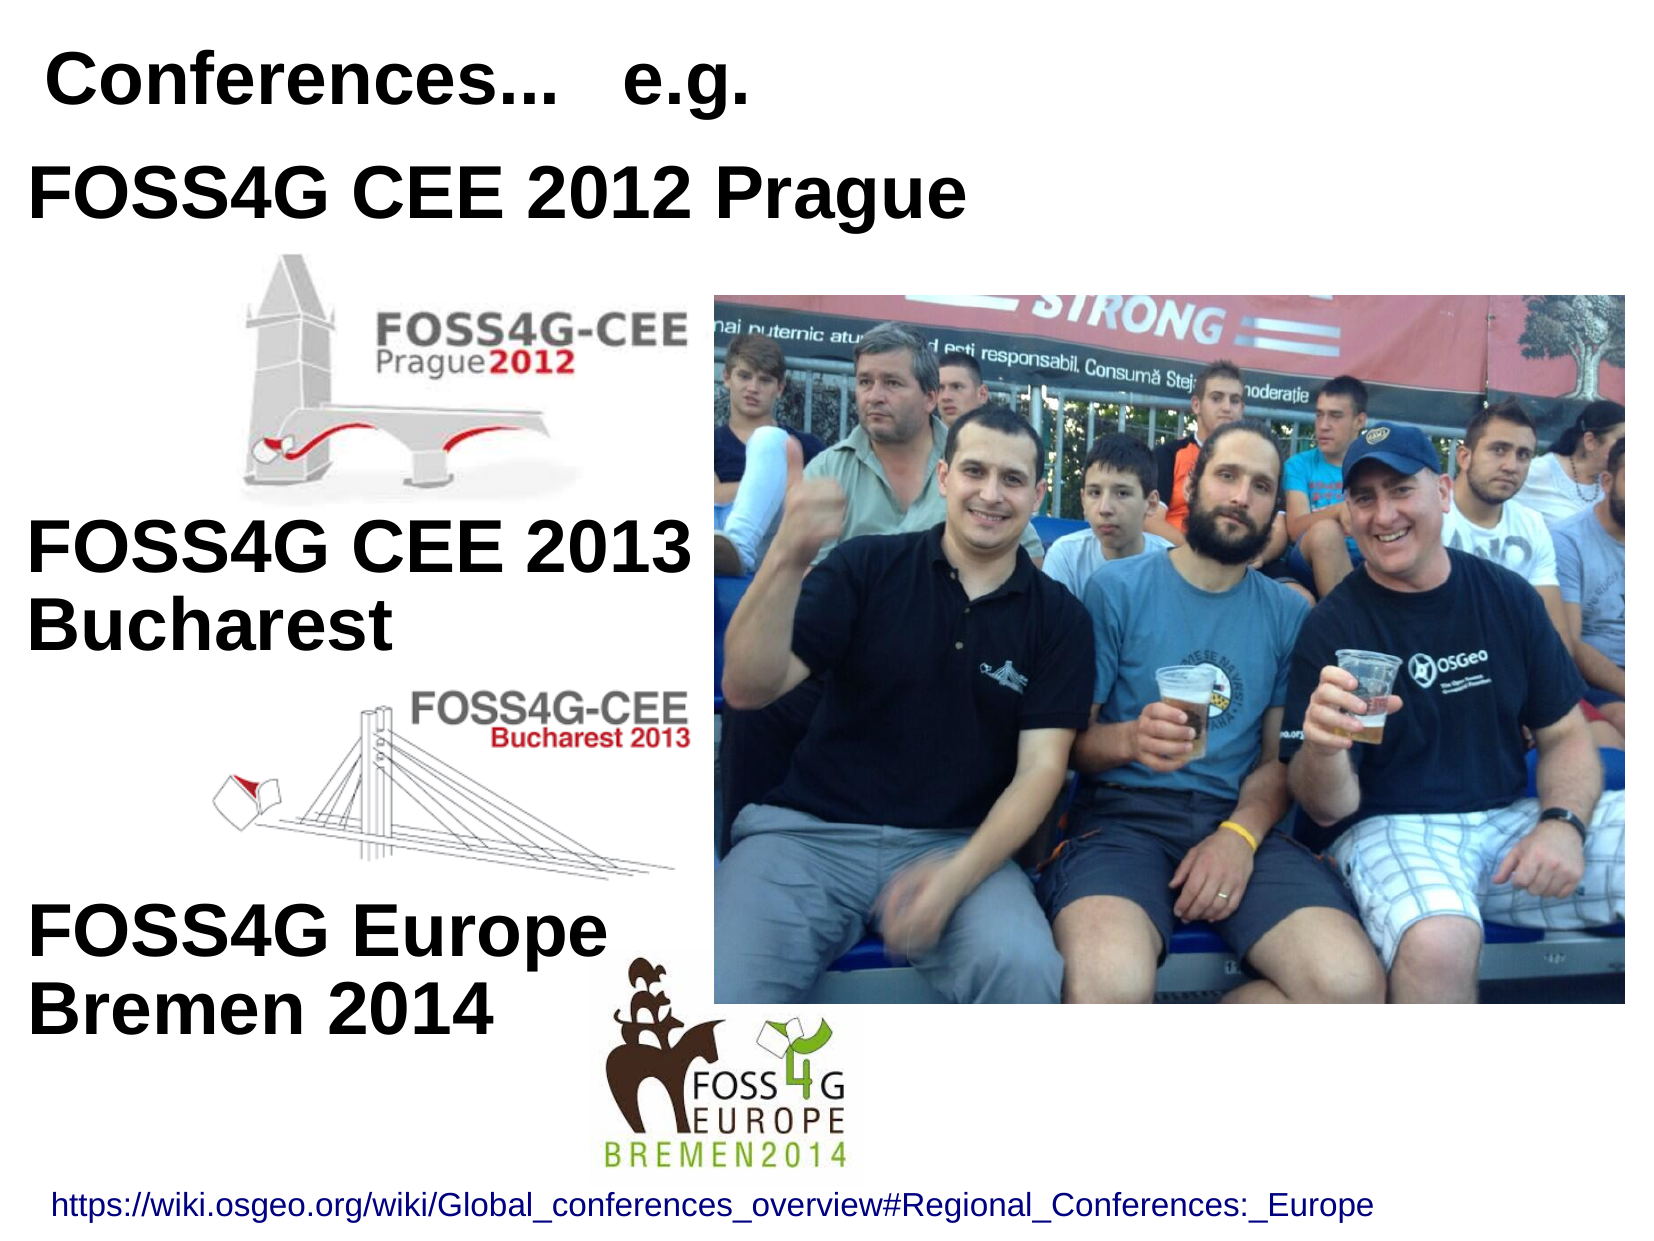

Conferences... e.g.
FOSS4G CEE 2012 Prague
FOSS4G CEE 2013
Bucharest
FOSS4G Europe
Bremen 2014
https://wiki.osgeo.org/wiki/Global_conferences_overview#Regional_Conferences:_Europe